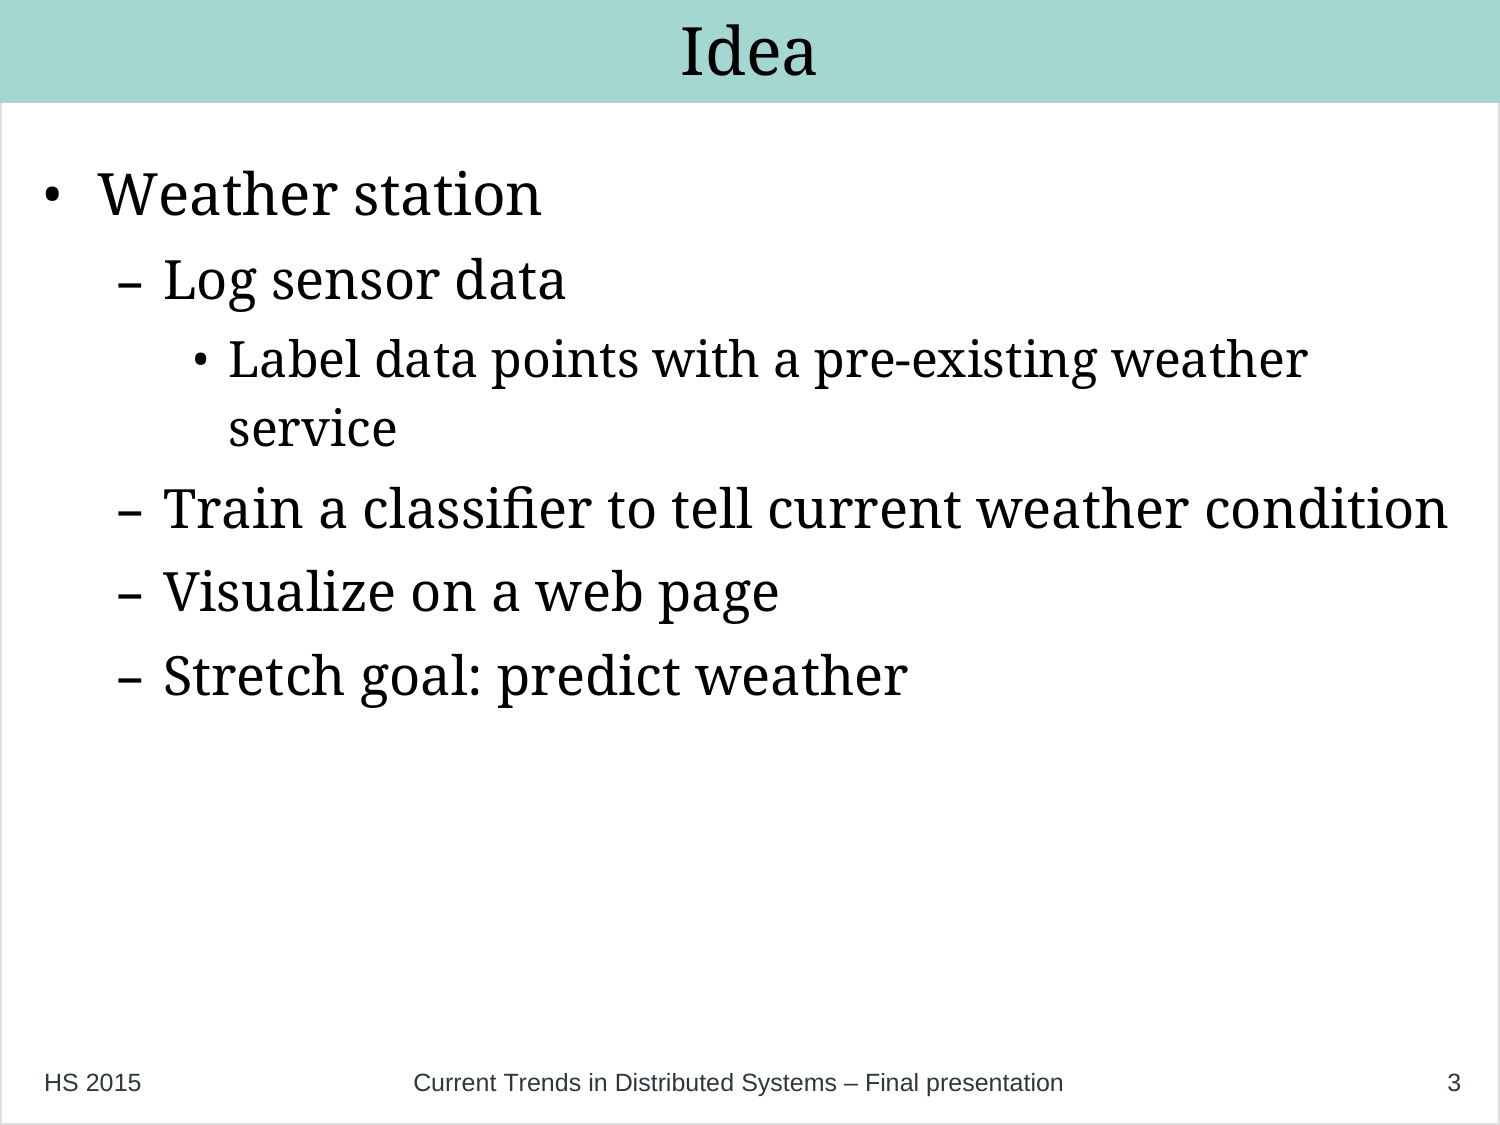

# Idea
Weather station
Log sensor data
Label data points with a pre-existing weather service
Train a classifier to tell current weather condition
Visualize on a web page
Stretch goal: predict weather
HS 2015
Current Trends in Distributed Systems – Final presentation